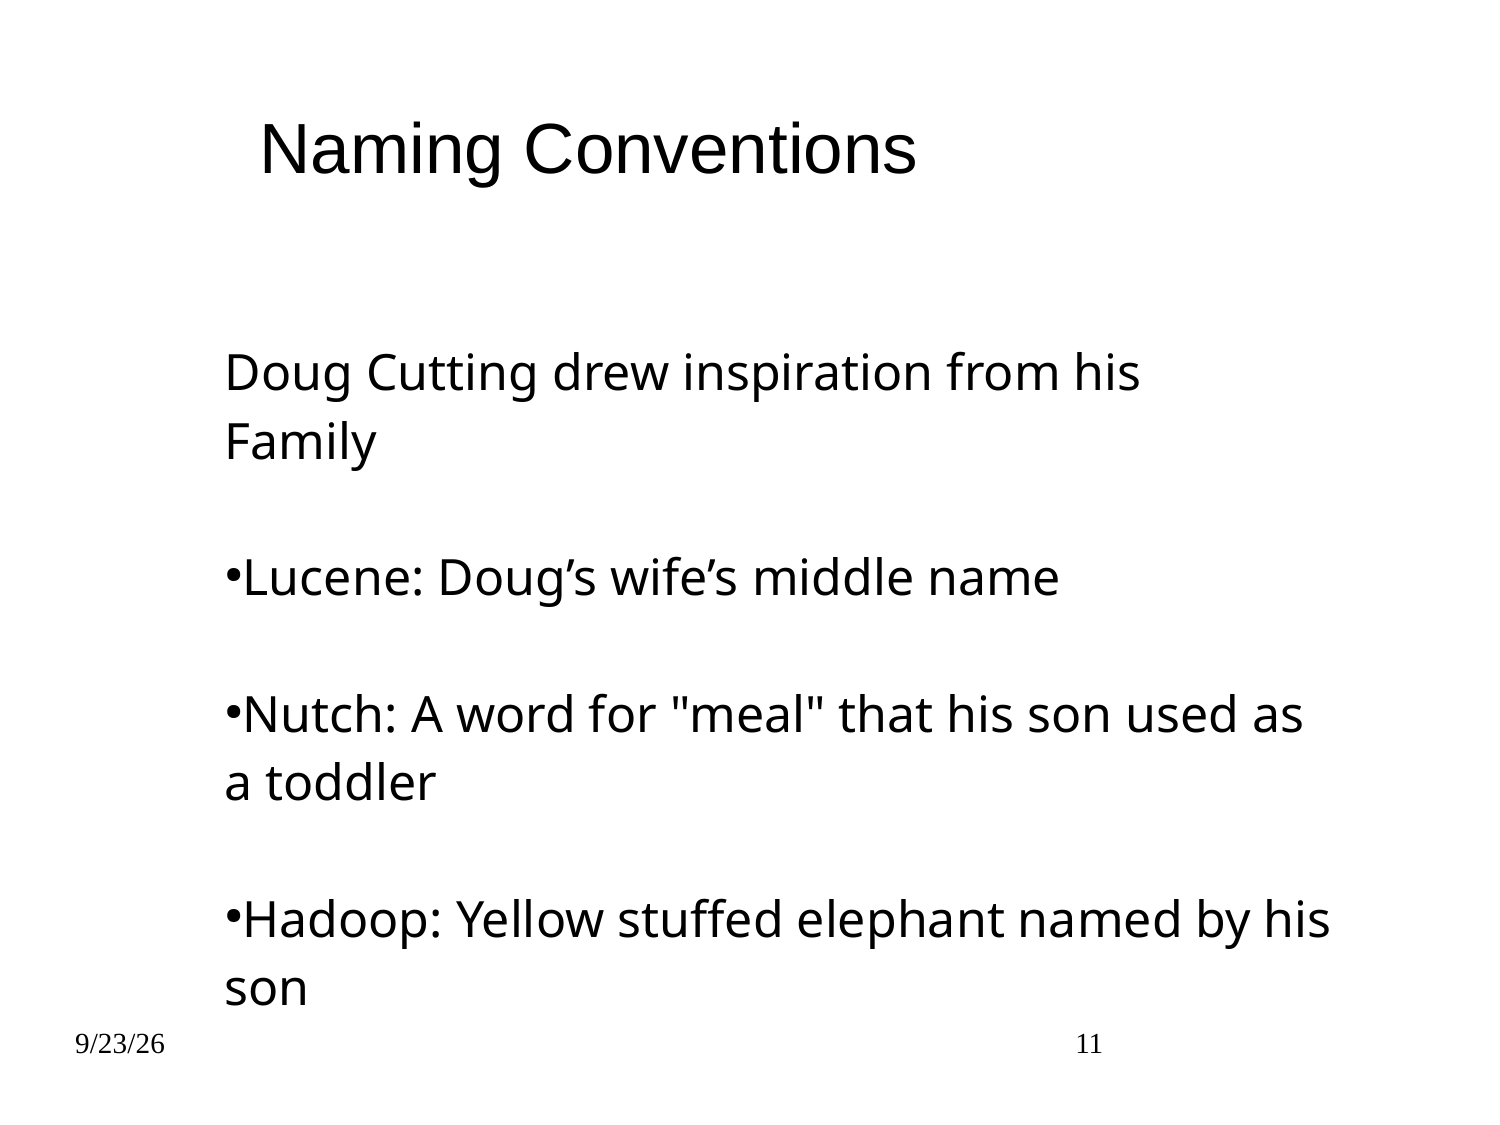

# Naming Conventions
Doug Cutting drew inspiration from his
Family
Lucene: Doug’s wife’s middle name
Nutch: A word for "meal" that his son used as a toddler
Hadoop: Yellow stuffed elephant named by his son
4